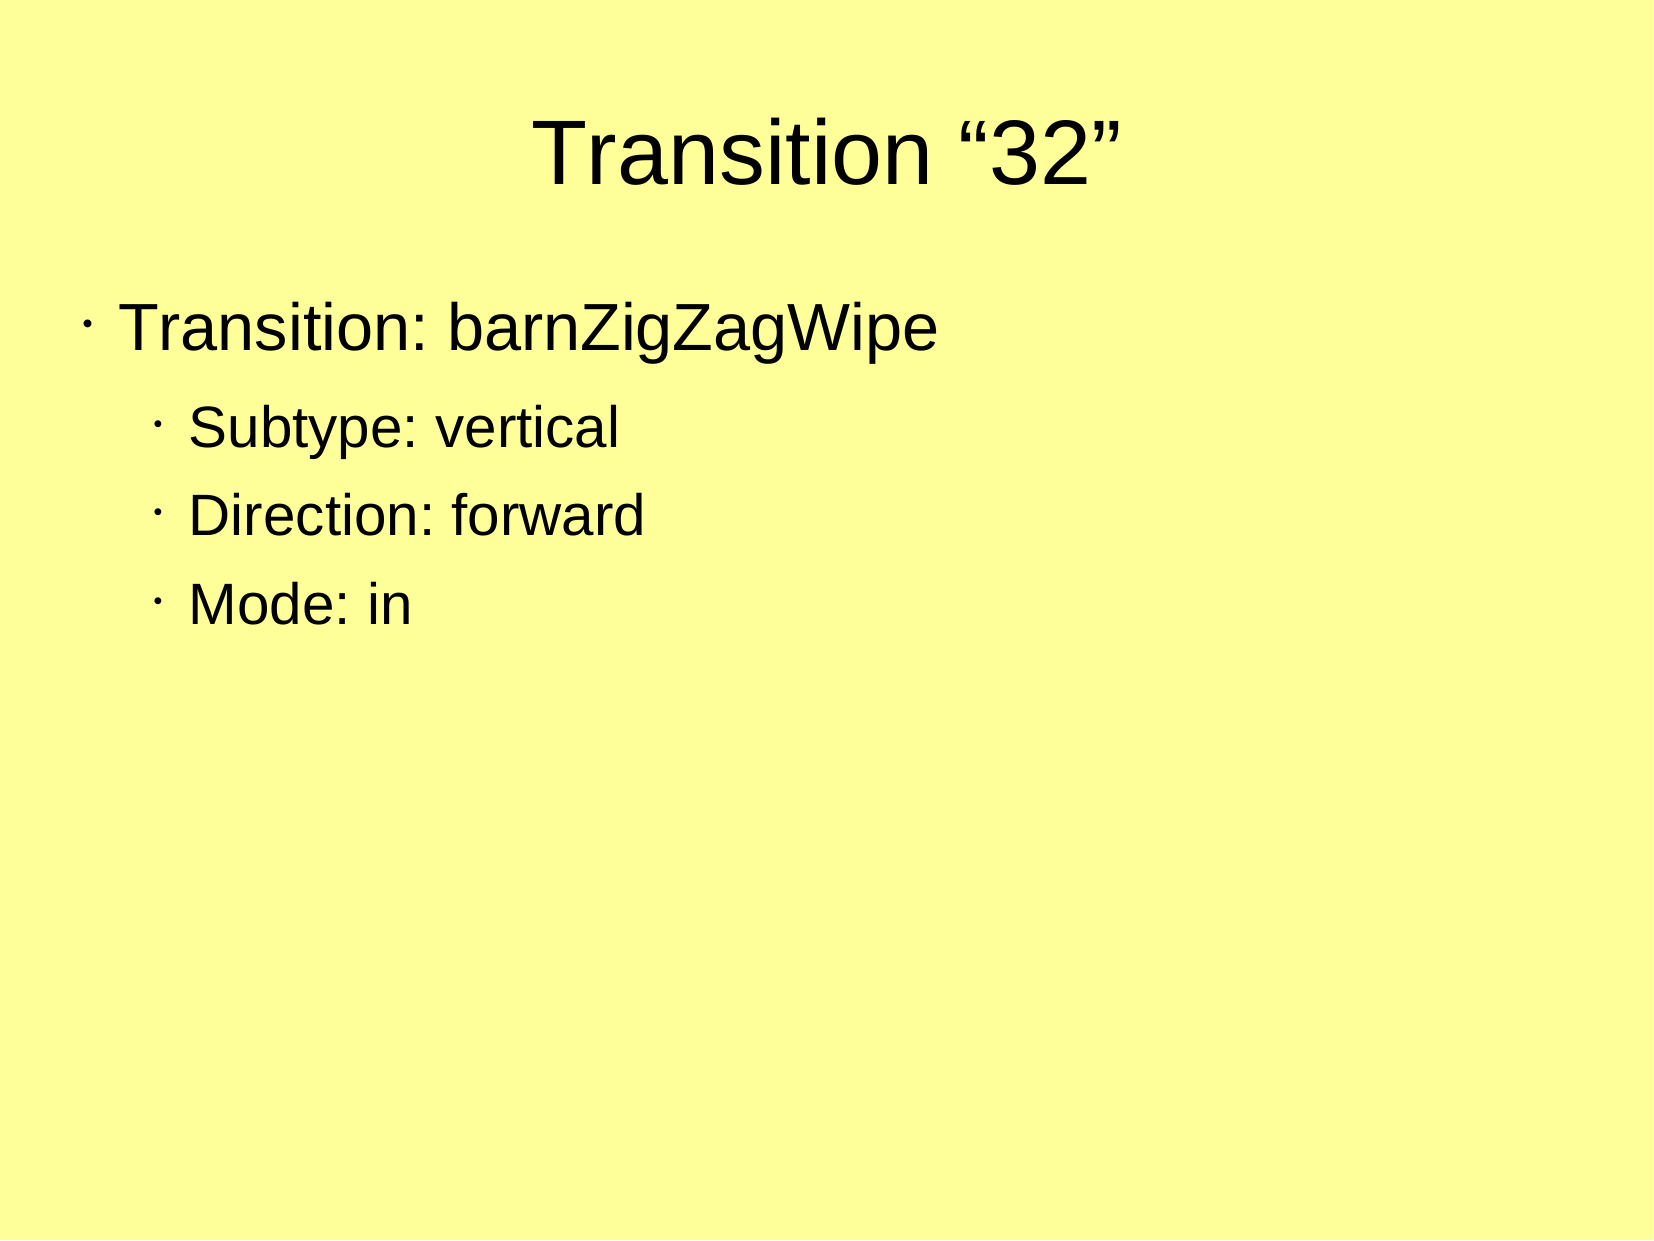

# Transition “32”
Transition: barnZigZagWipe
Subtype: vertical
Direction: forward
Mode: in